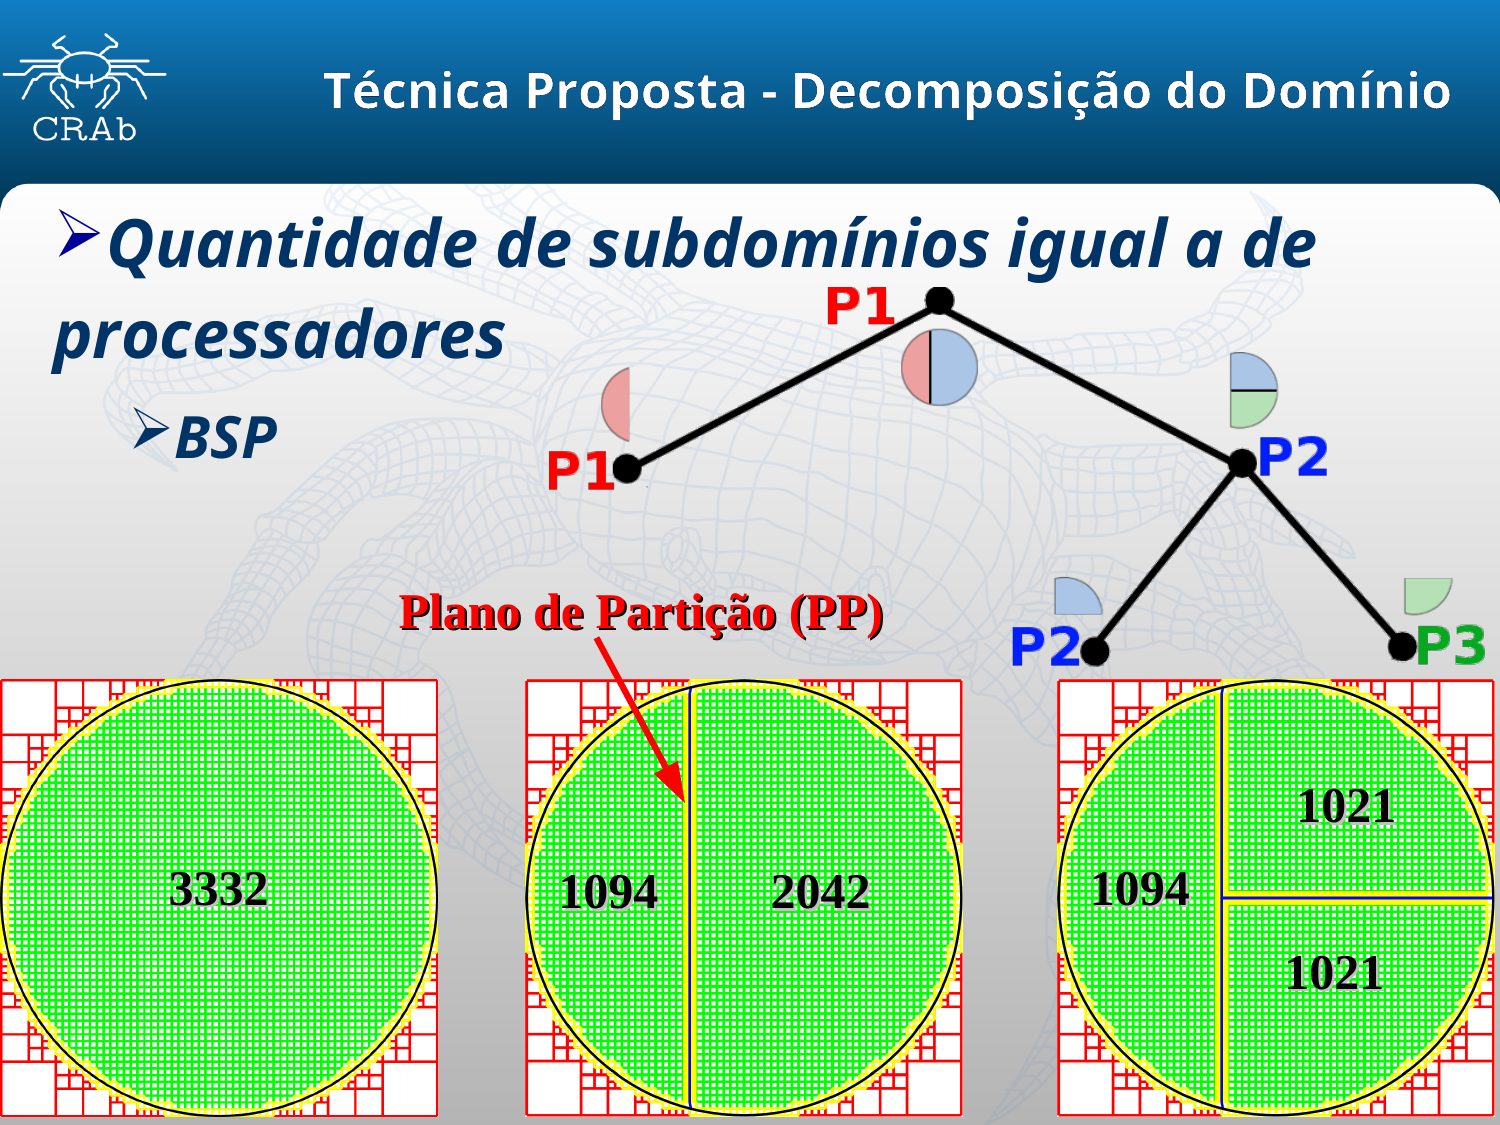

# Técnica Proposta - Decomposição do Domínio
Quantidade de subdomínios igual a de processadores
BSP
Plano de Partição (PP)
1021
1094
3332
1094
2042
1021